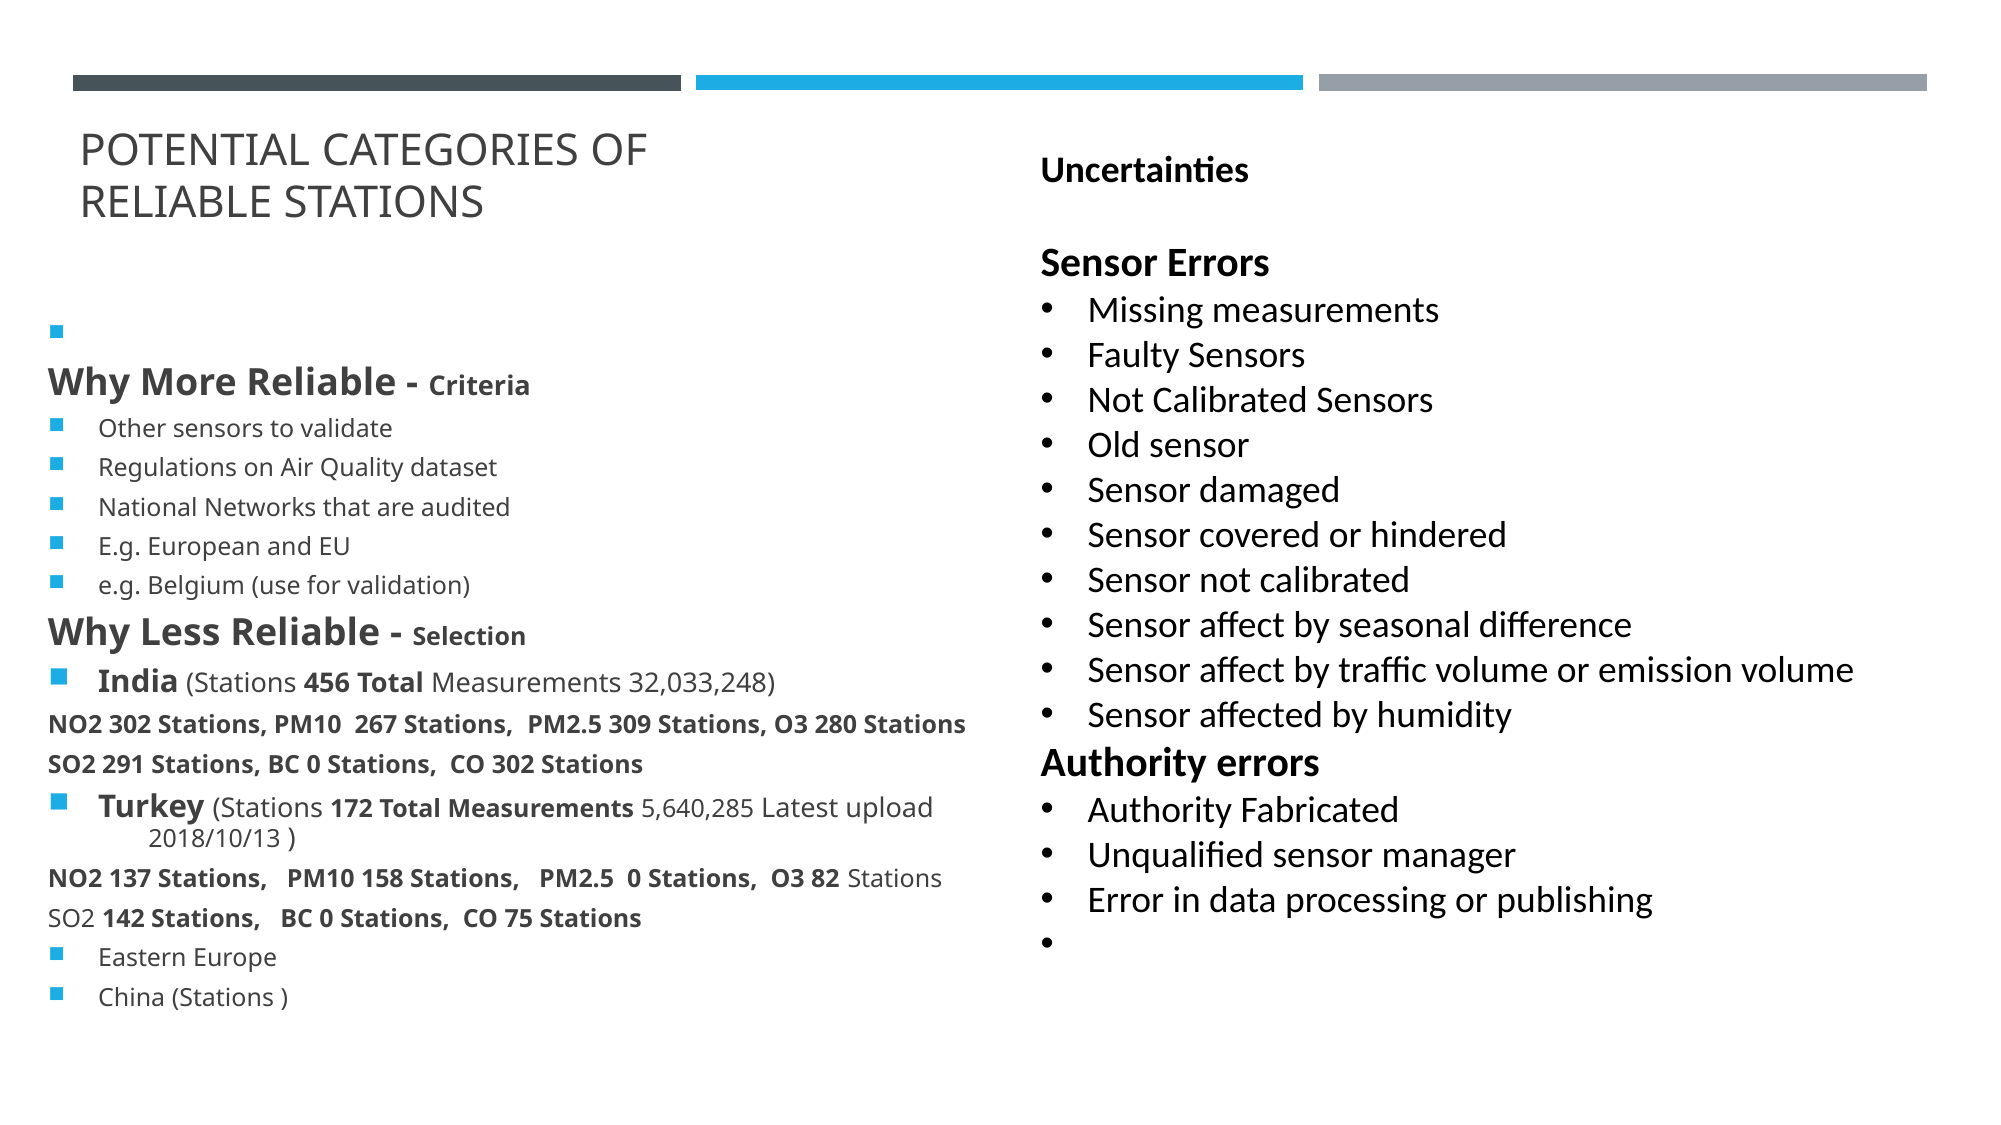

# POtenTIAL CATEGORIES OF RELIABLE STATIONS
Uncertainties
Sensor Errors
Missing measurements
Faulty Sensors
Not Calibrated Sensors
Old sensor
Sensor damaged
Sensor covered or hindered
Sensor not calibrated
Sensor affect by seasonal difference
Sensor affect by traffic volume or emission volume
Sensor affected by humidity
Authority errors
Authority Fabricated
Unqualified sensor manager
Error in data processing or publishing
Why More Reliable - Criteria
Other sensors to validate
Regulations on Air Quality dataset
National Networks that are audited
E.g. European and EU
e.g. Belgium (use for validation)
Why Less Reliable - Selection
India (Stations 456 Total Measurements 32,033,248)
NO2 302 Stations, PM10 267 Stations,  PM2.5 309 Stations, O3 280 Stations
SO2 291 Stations, BC 0 Stations, CO 302 Stations
Turkey (Stations 172 Total Measurements 5,640,285 Latest upload 2018/10/13 )
NO2 137 Stations, PM10 158 Stations, PM2.5 0 Stations, O3 82 Stations
SO2 142 Stations, BC 0 Stations, CO 75 Stations
Eastern Europe
China (Stations )